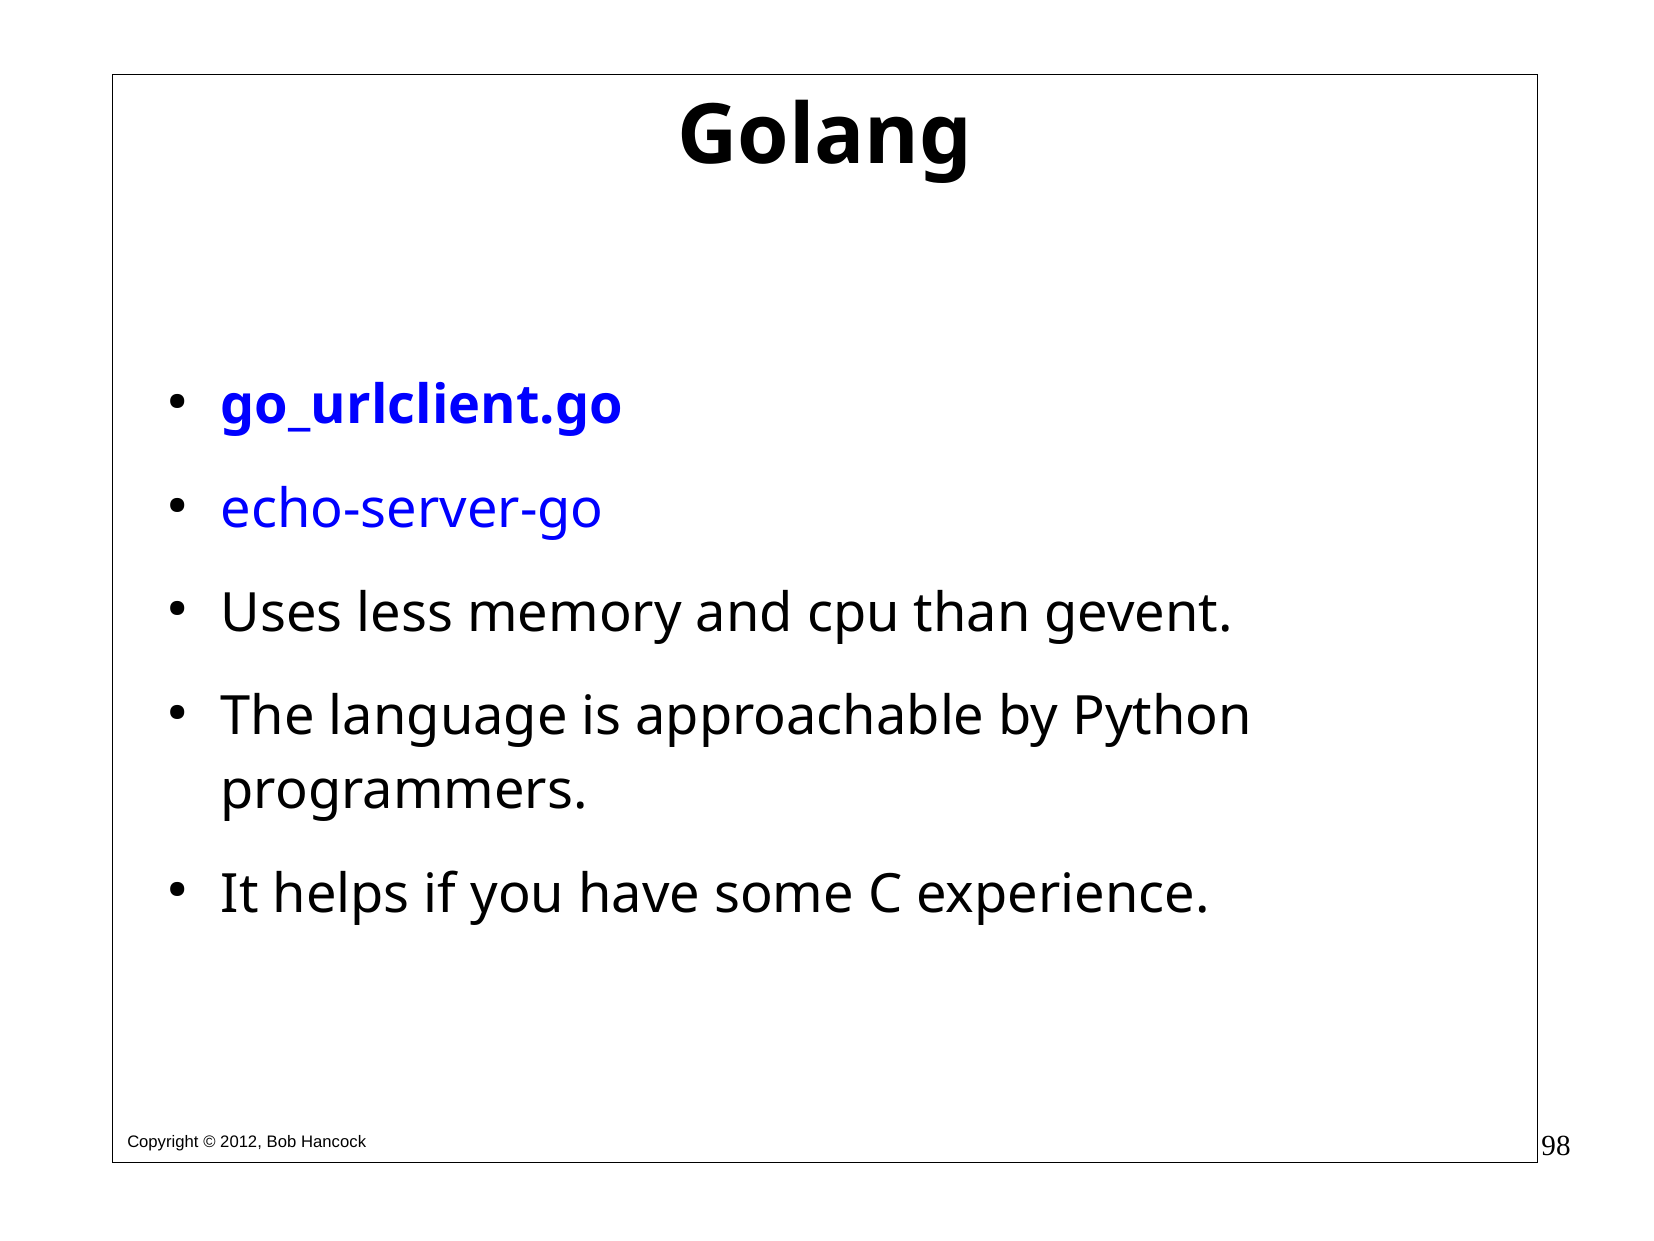

# Golang
go_urlclient.go
echo-server-go
Uses less memory and cpu than gevent.
The language is approachable by Python programmers.
It helps if you have some C experience.
Copyright © 2012, Bob Hancock
98